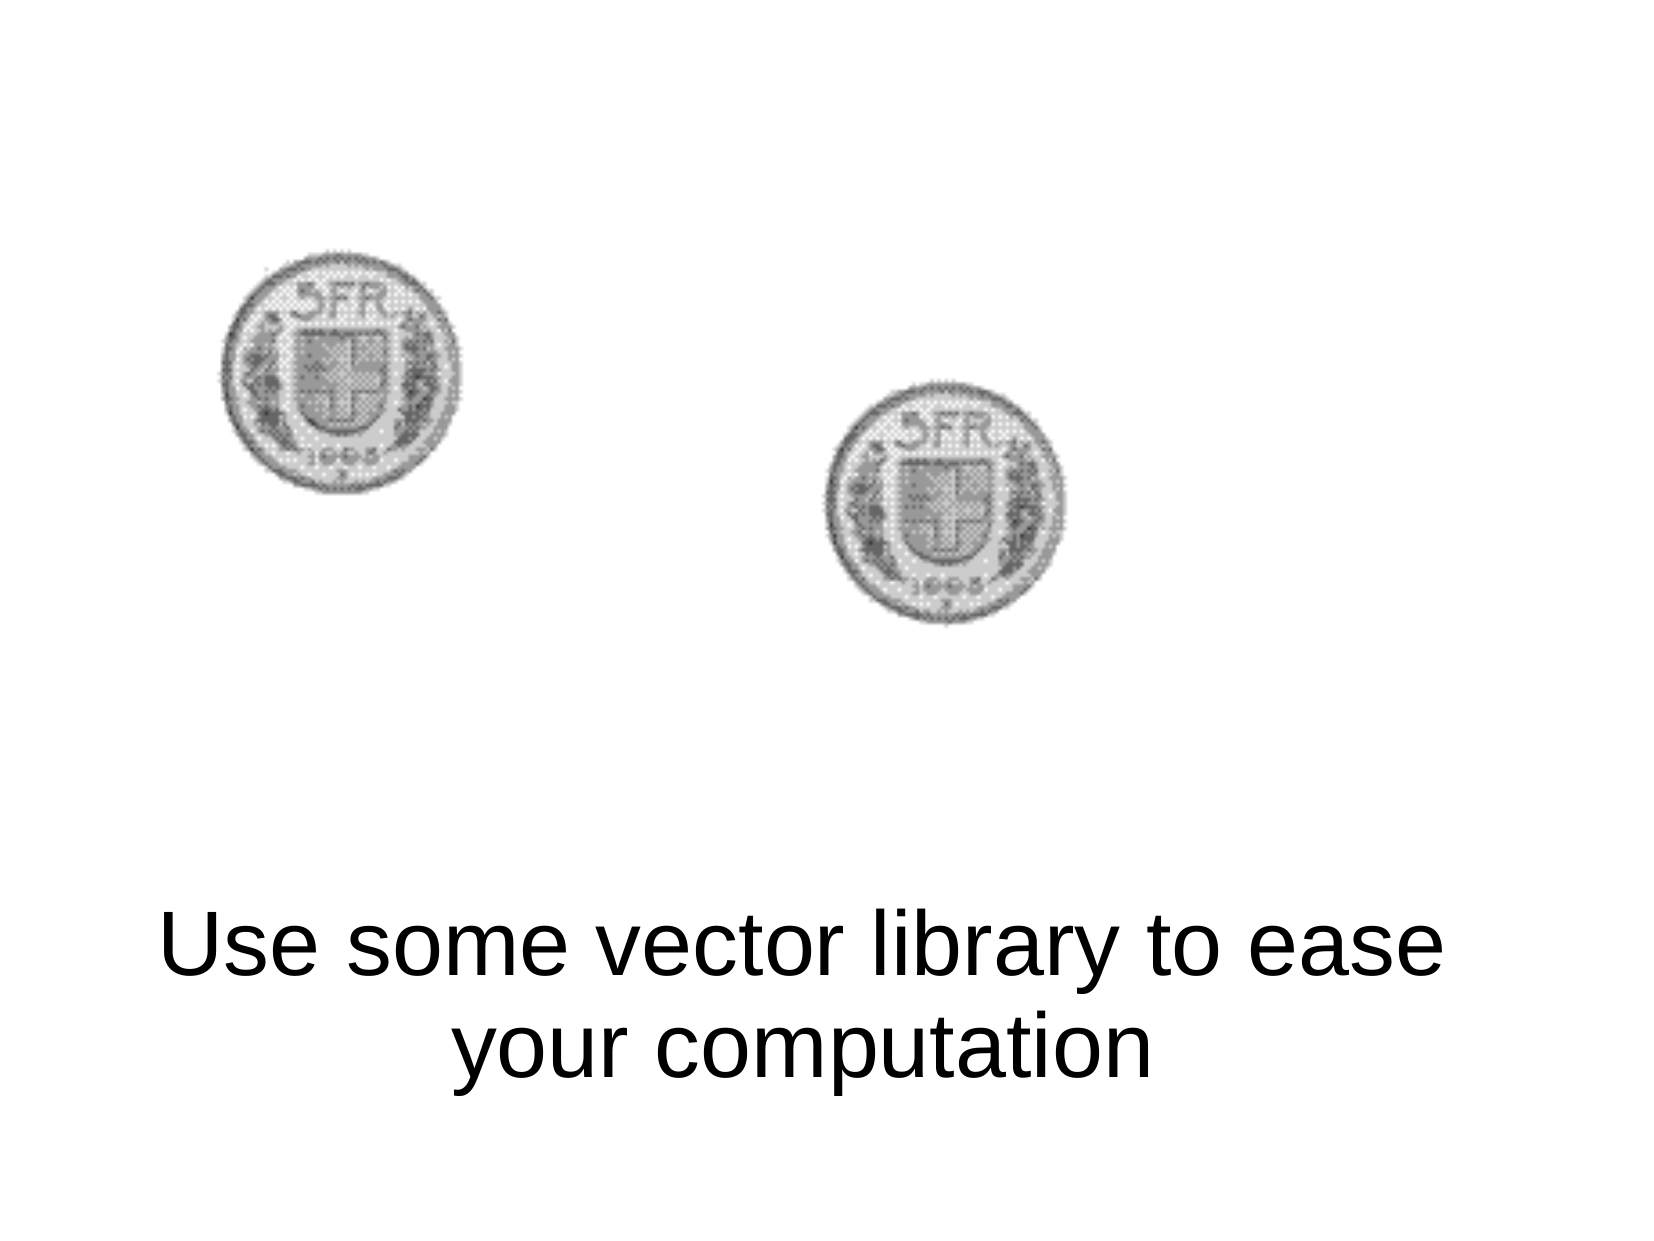

# Use some vector library to ease your computation